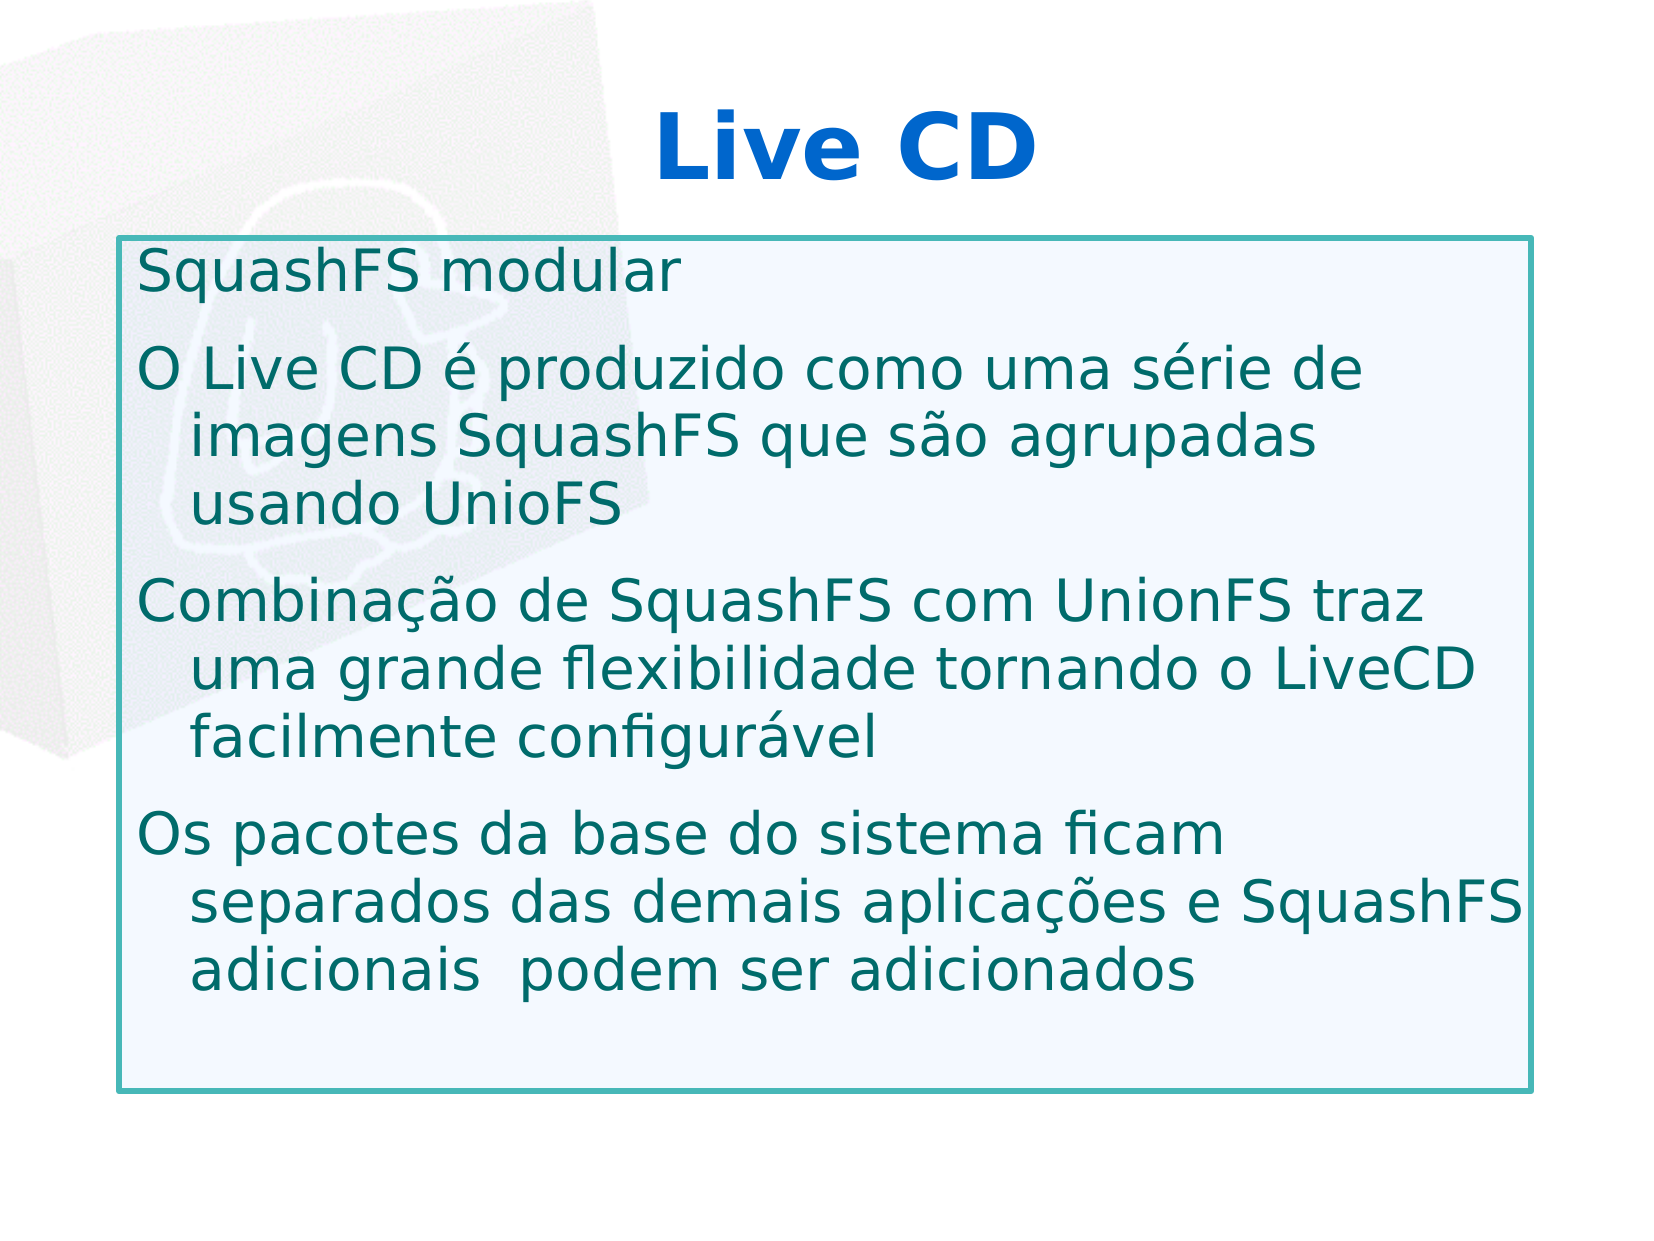

# Live CD
SquashFS modular
O Live CD é produzido como uma série de imagens SquashFS que são agrupadas usando UnioFS
Combinação de SquashFS com UnionFS traz uma grande flexibilidade tornando o LiveCD facilmente configurável
Os pacotes da base do sistema ficam separados das demais aplicações e SquashFS adicionais podem ser adicionados